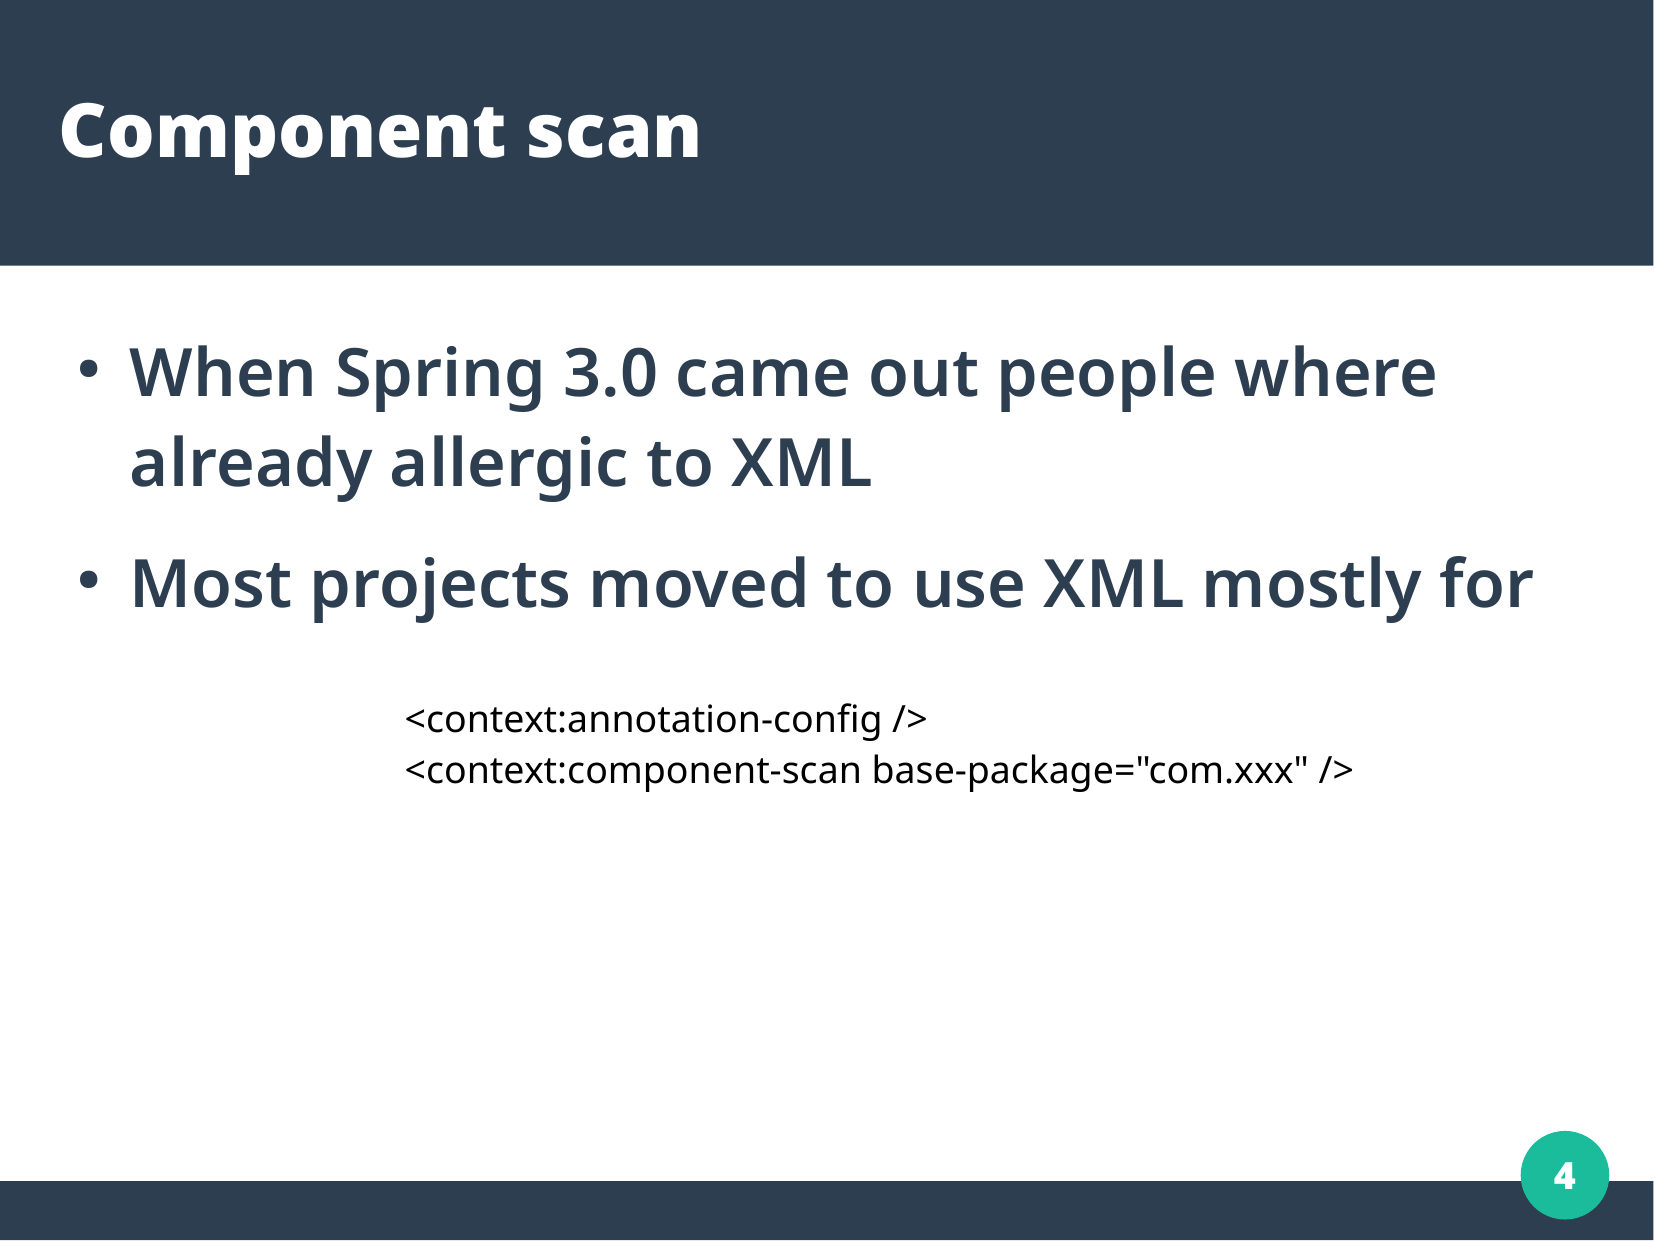

# Component scan
When Spring 3.0 came out people where already allergic to XML
Most projects moved to use XML mostly for
<context:annotation-config />
<context:component-scan base-package="com.xxx" />
4